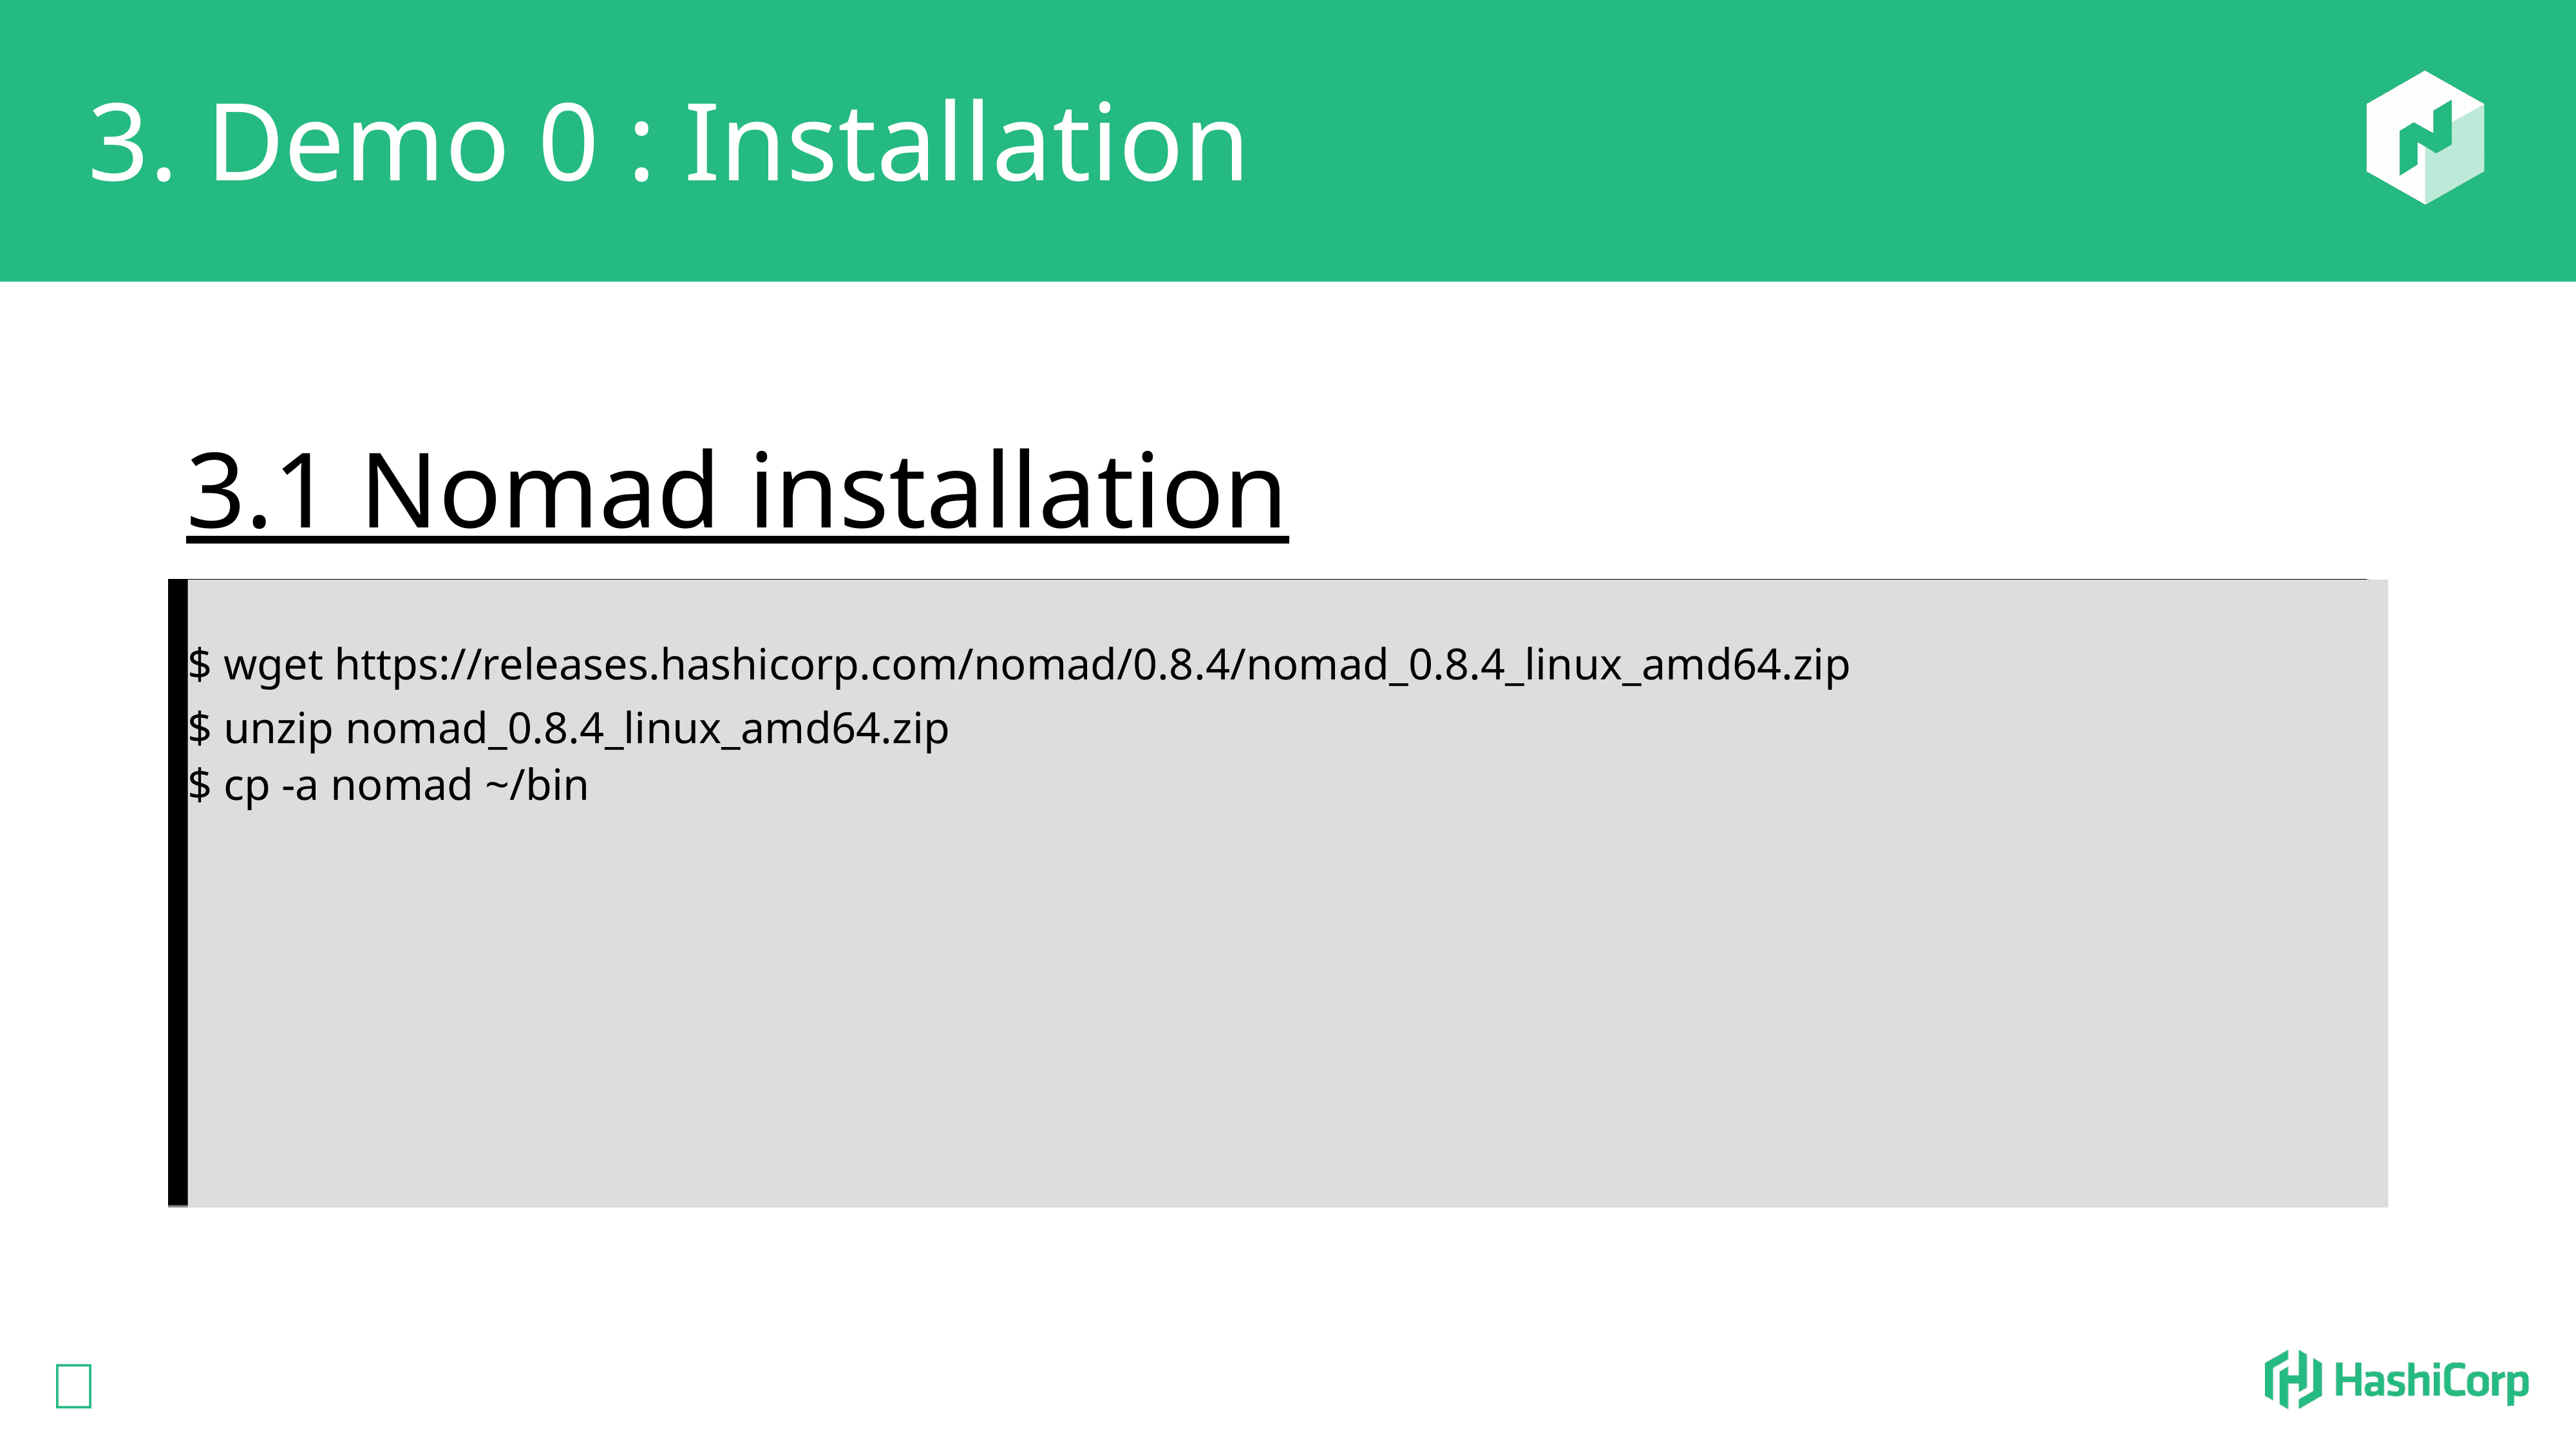

# 3. Demo 0 : Installation
3.1 Nomad installation
$ wget https://releases.hashicorp.com/nomad/0.8.4/nomad_0.8.4_linux_amd64.zip
$ unzip nomad_0.8.4_linux_amd64.zip
$ cp -a nomad ~/bin